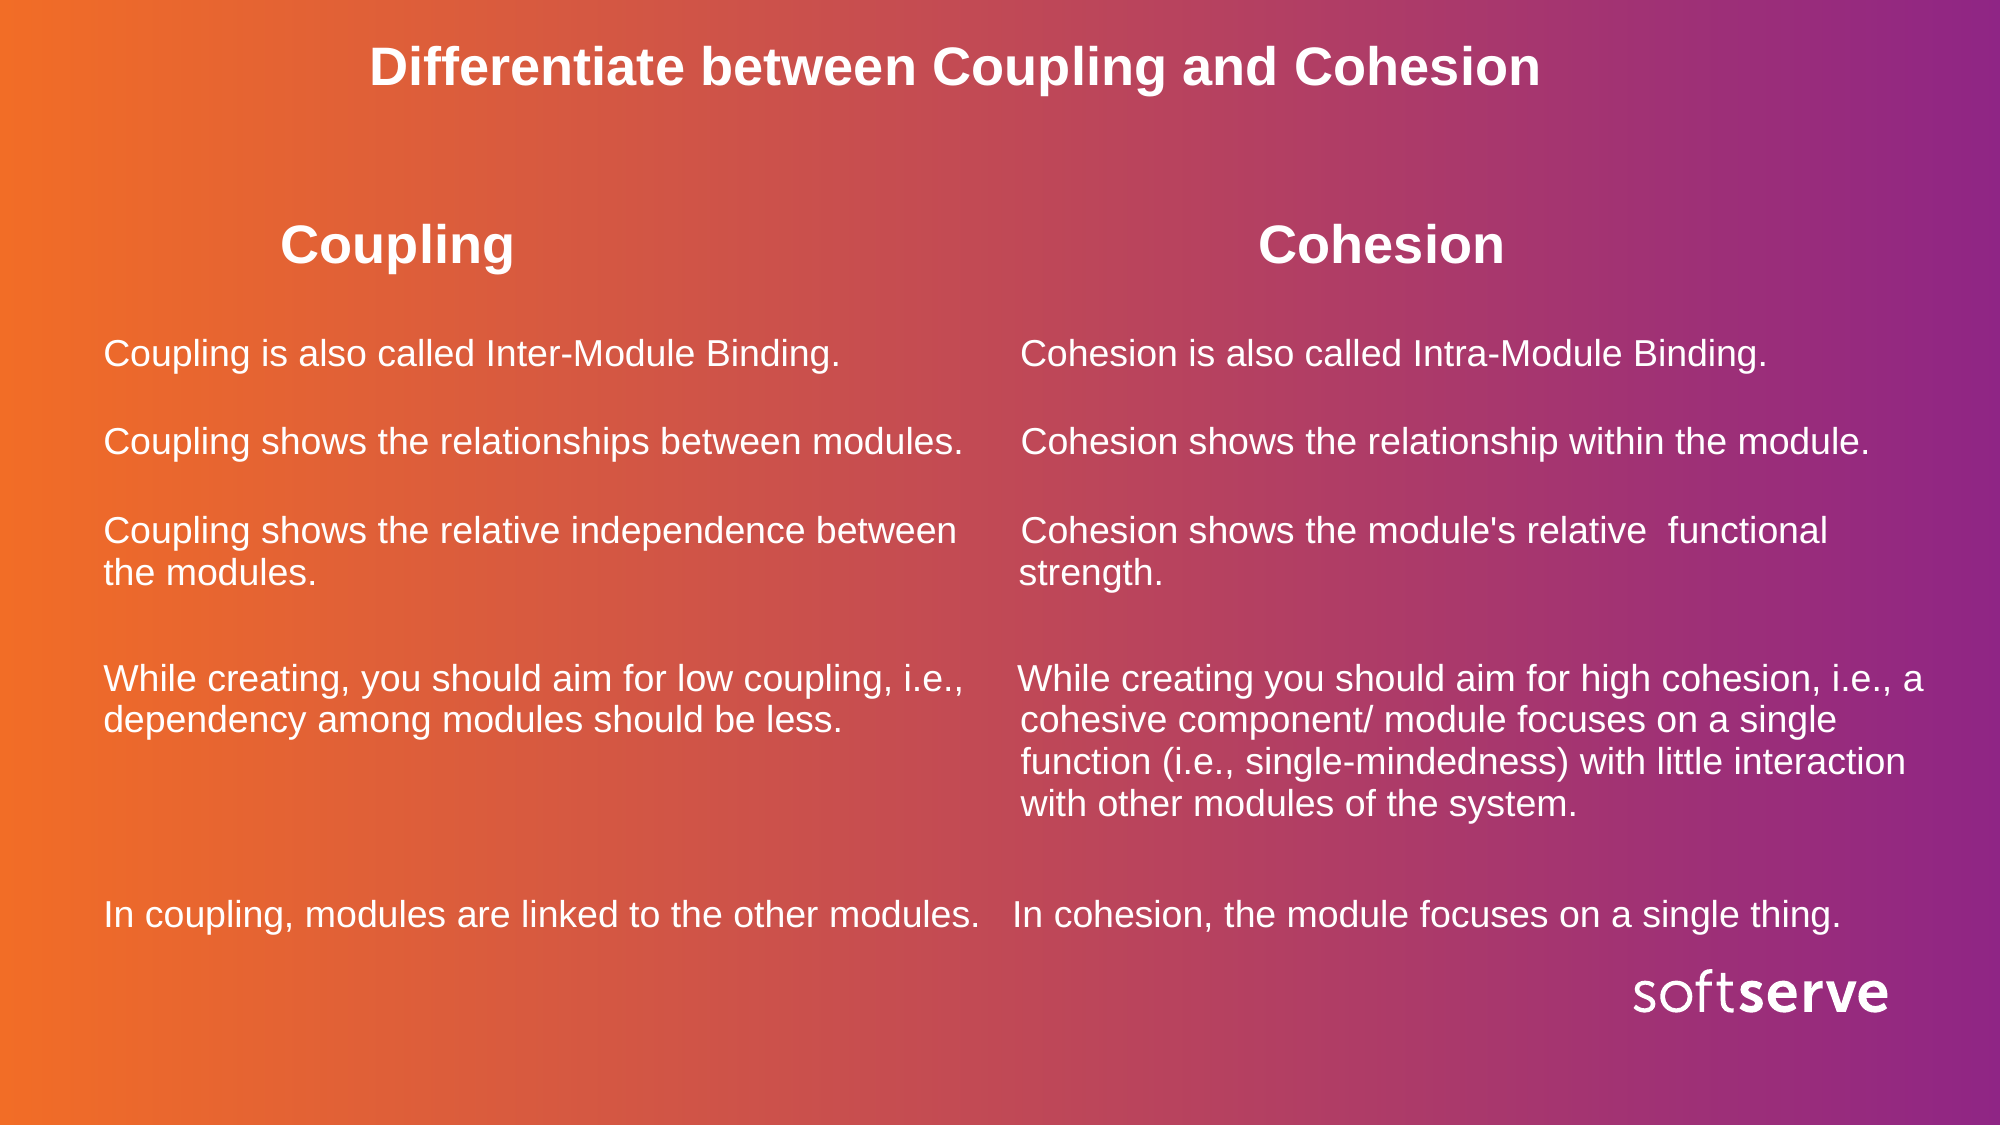

Differentiate between Coupling and Cohesion
Coupling 	 Cohesion
Coupling is also called Inter-Module Binding. 	 Cohesion is also called Intra-Module Binding.
Coupling shows the relationships between modules. 	 Cohesion shows the relationship within the module.
Coupling shows the relative independence between 	 Cohesion shows the module's relative functional the modules. strength.
While creating, you should aim for low coupling, i.e., While creating you should aim for high cohesion, i.e., a
dependency among modules should be less. 	 cohesive component/ module focuses on a single 														 function (i.e., single-mindedness) with little interaction 													 with other modules of the system.
In coupling, modules are linked to the other modules. In cohesion, the module focuses on a single thing.